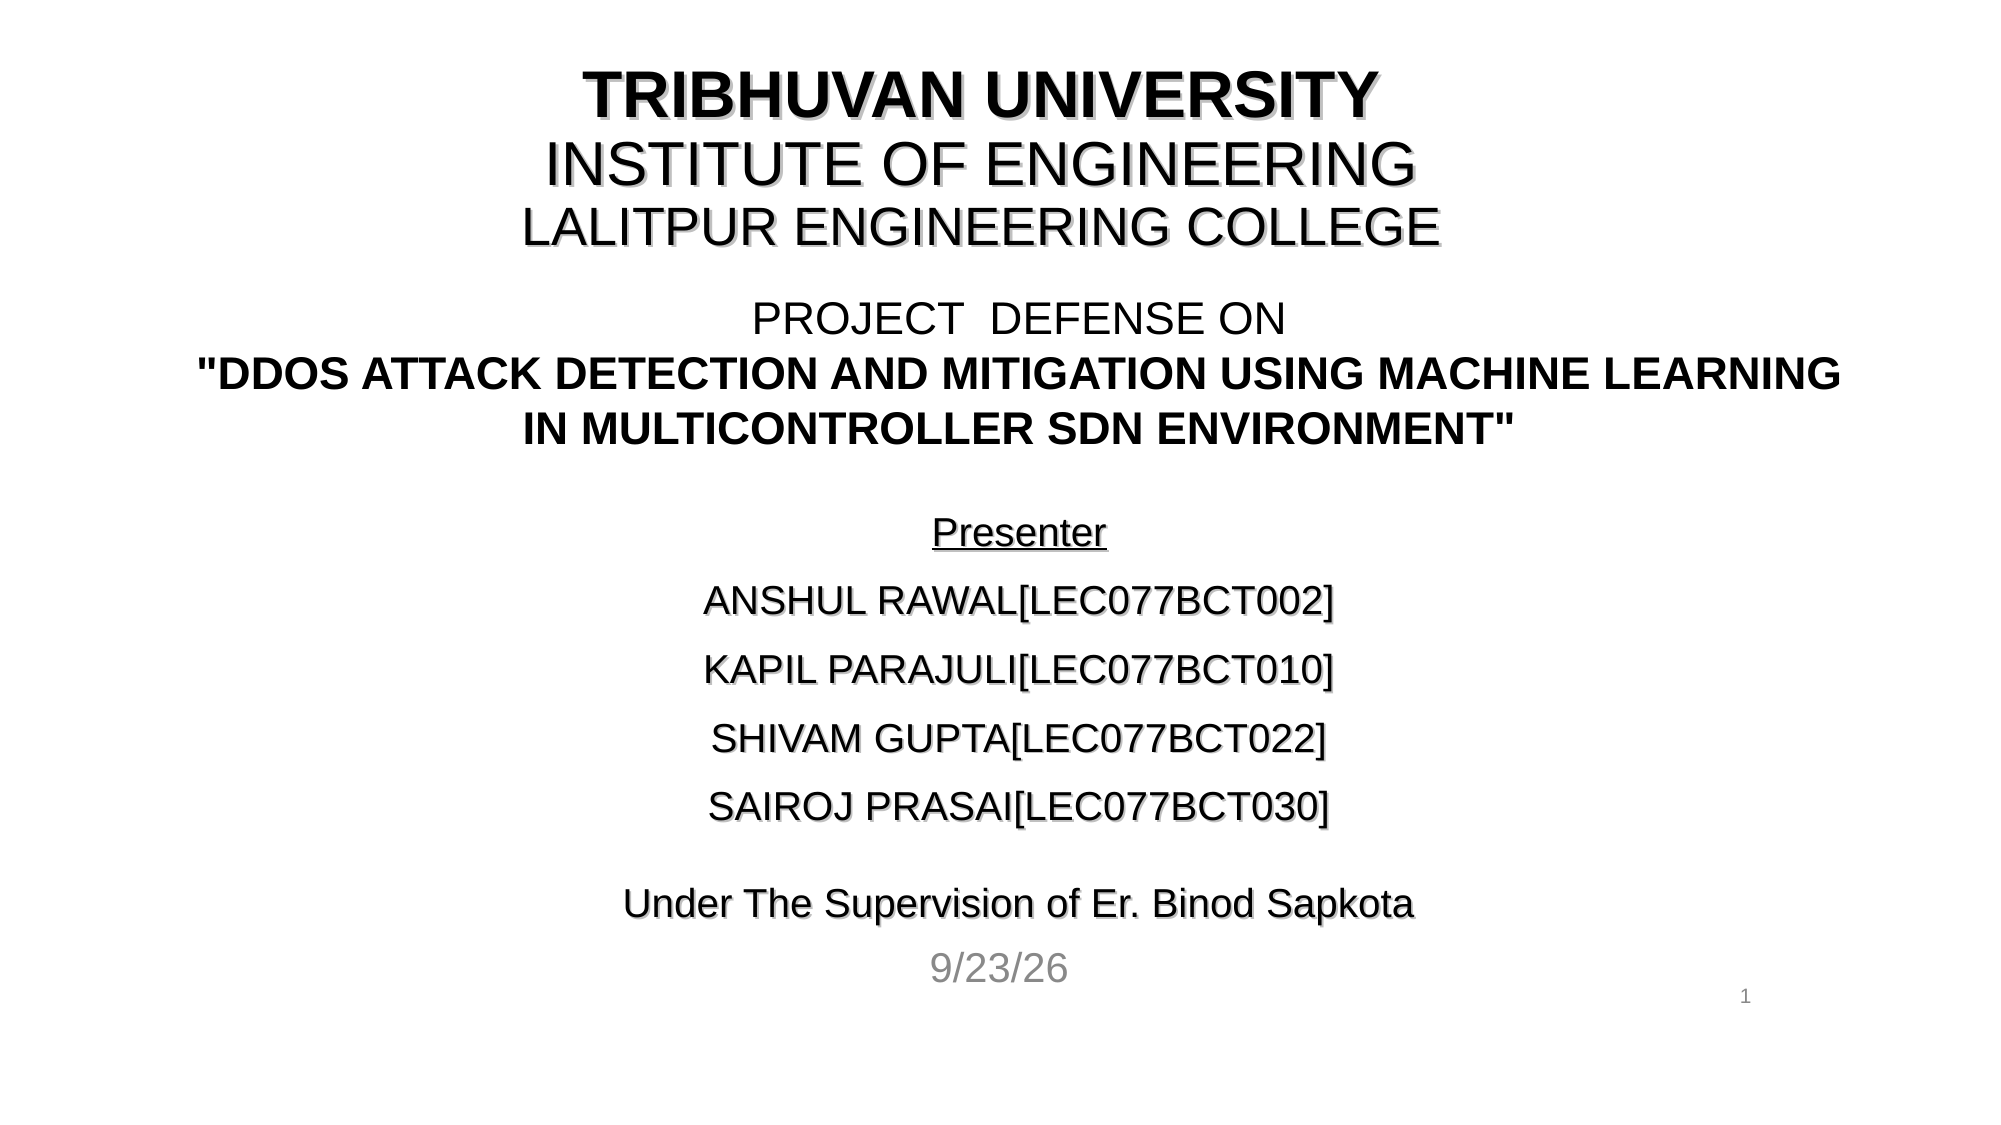

# Tribhuvan university institute of engineering Lalitpur engineering college
PROJECT  DEFENSE ON
"DDOS ATTACK DETECTION AND MITIGATION USING MACHINE LEARNING IN MULTICONTROLLER SDN ENVIRONMENT"
Presenter
ANSHUL RAWAL[LEC077BCT002]
KAPIL PARAJULI[LEC077BCT010]
SHIVAM GUPTA[LEC077BCT022]
SAIROJ PRASAI[LEC077BCT030]
Under The Supervision of Er. Binod Sapkota
1